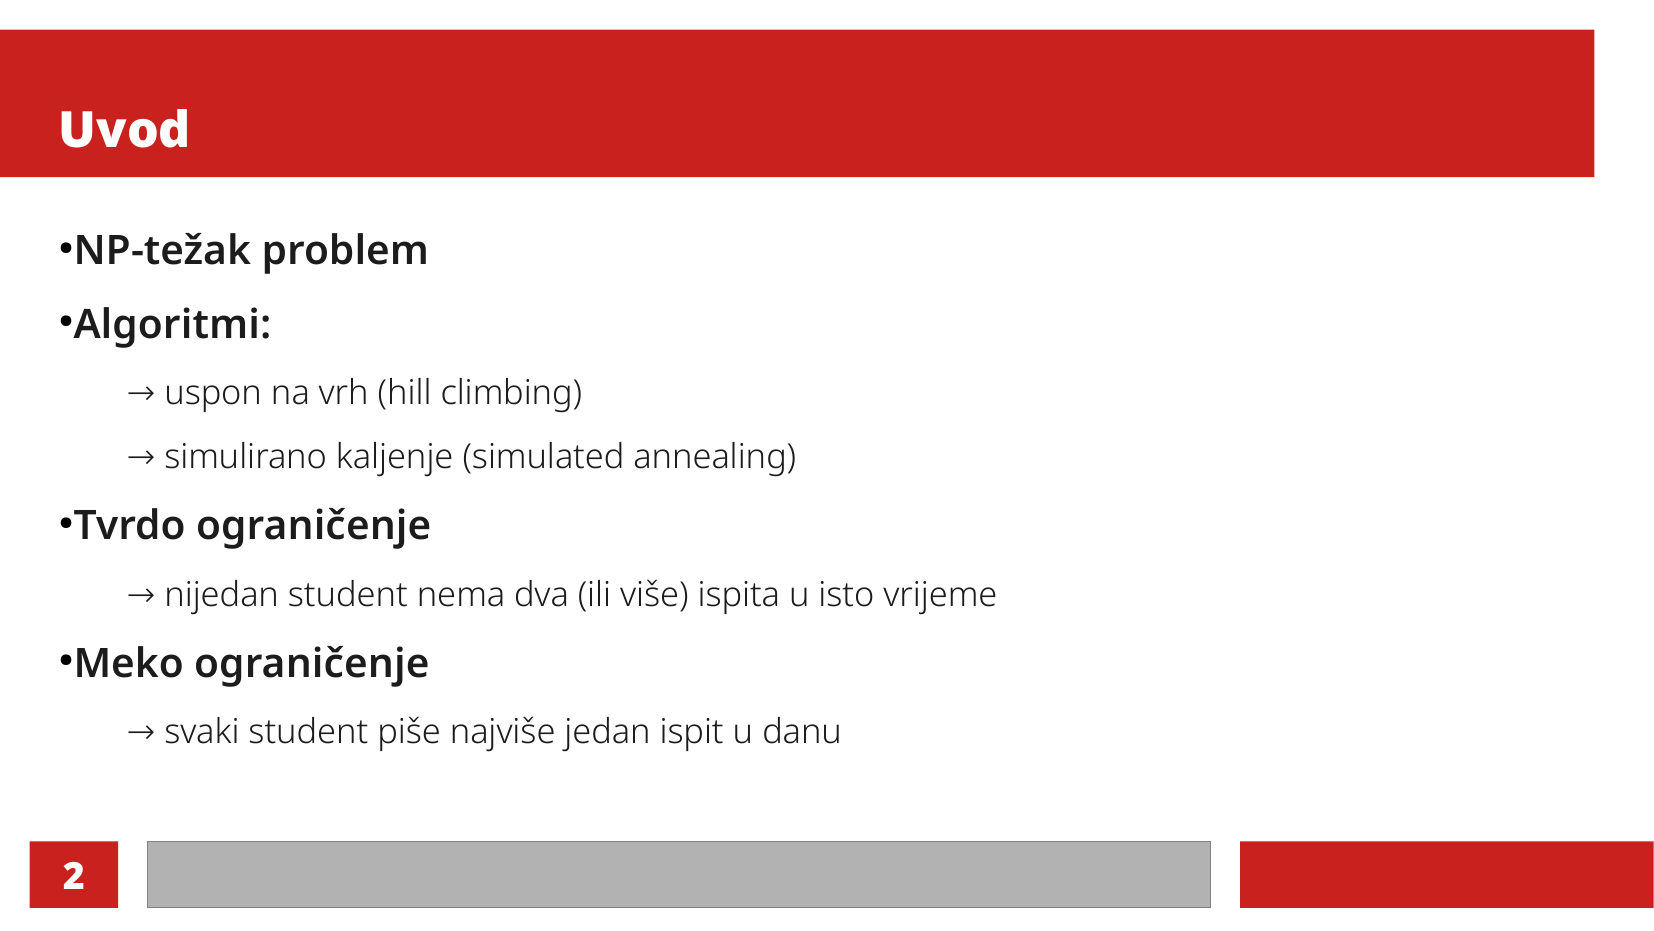

# Uvod
NP-težak problem
Algoritmi:
→ uspon na vrh (hill climbing)
→ simulirano kaljenje (simulated annealing)
Tvrdo ograničenje
→ nijedan student nema dva (ili više) ispita u isto vrijeme
Meko ograničenje
→ svaki student piše najviše jedan ispit u danu
2